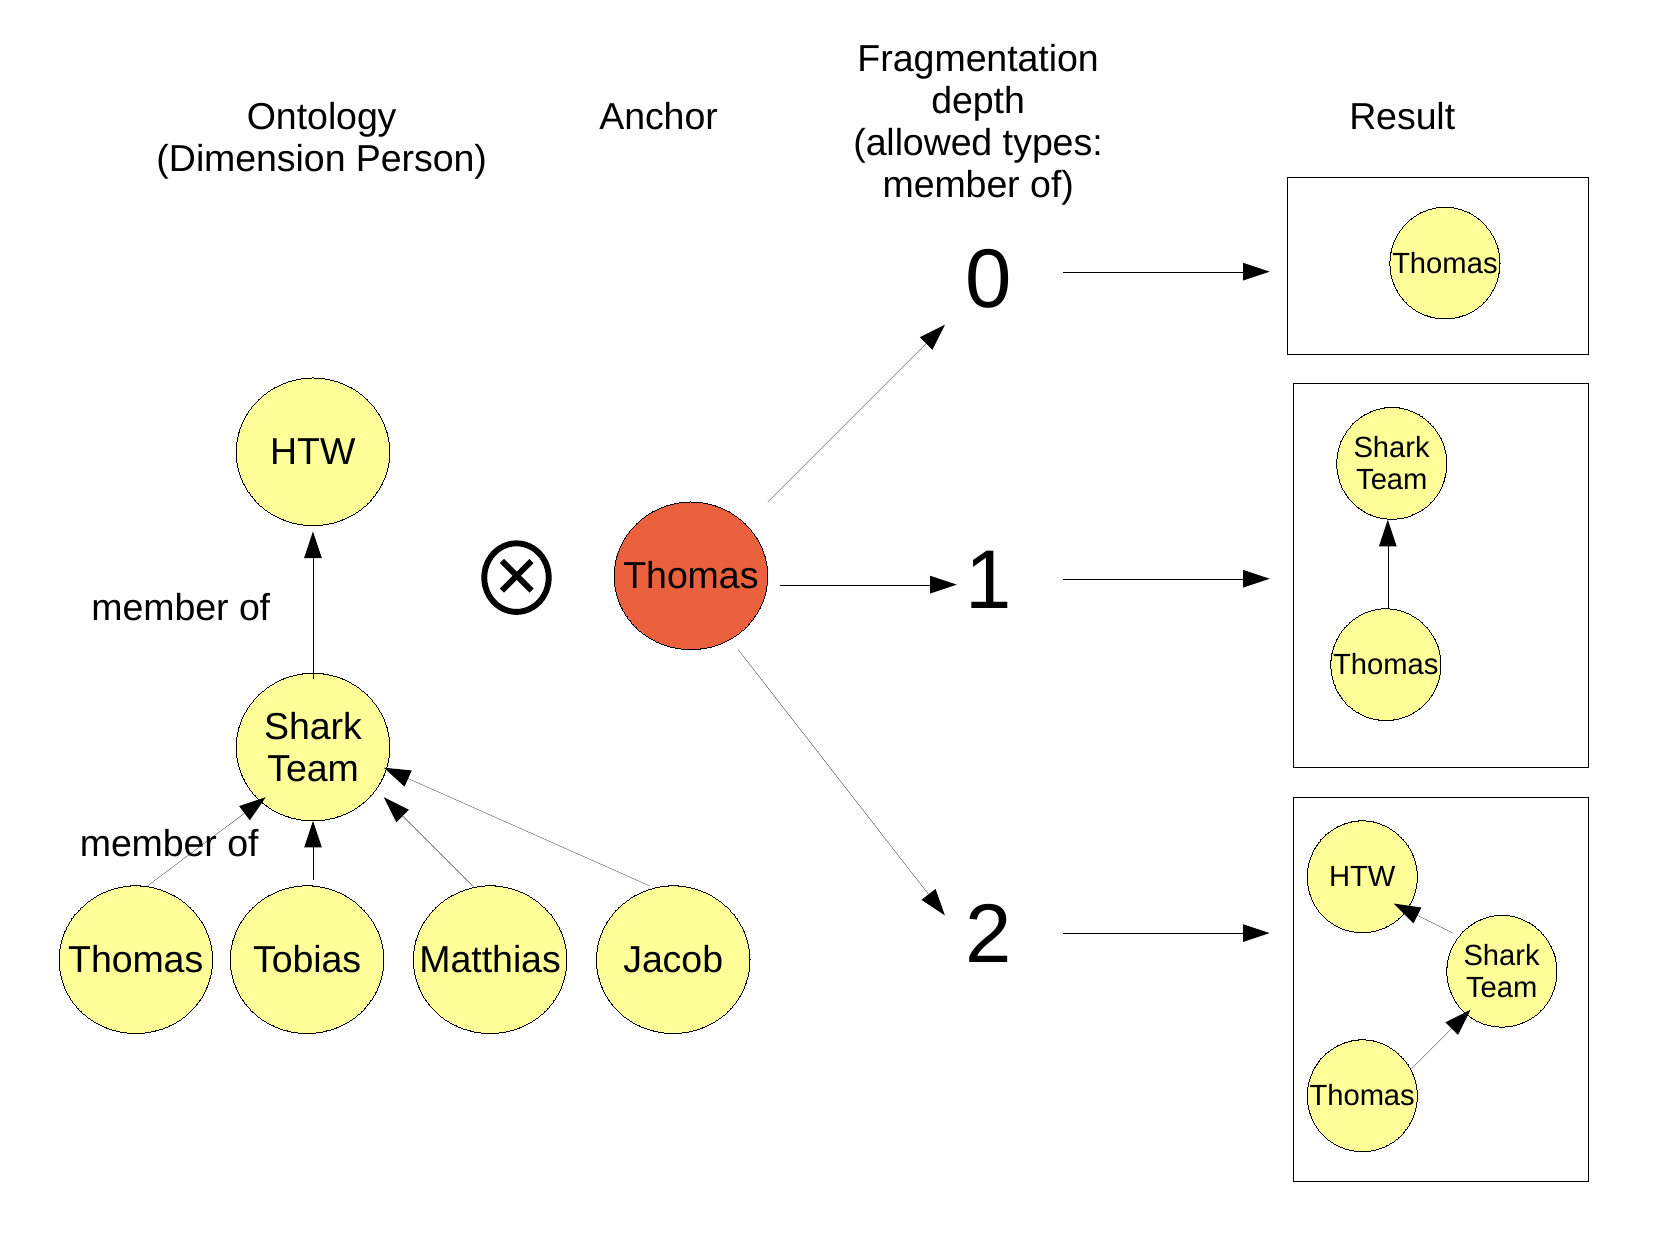

Fragmentation
depth
(allowed types:
member of)
Ontology
(Dimension Person)
Anchor
Result
Thomas
0
HTW
Shark
Team
Thomas
1
member of
Thomas
Shark
Team
member of
HTW
2
Thomas
Tobias
Matthias
Jacob
Shark
Team
Thomas